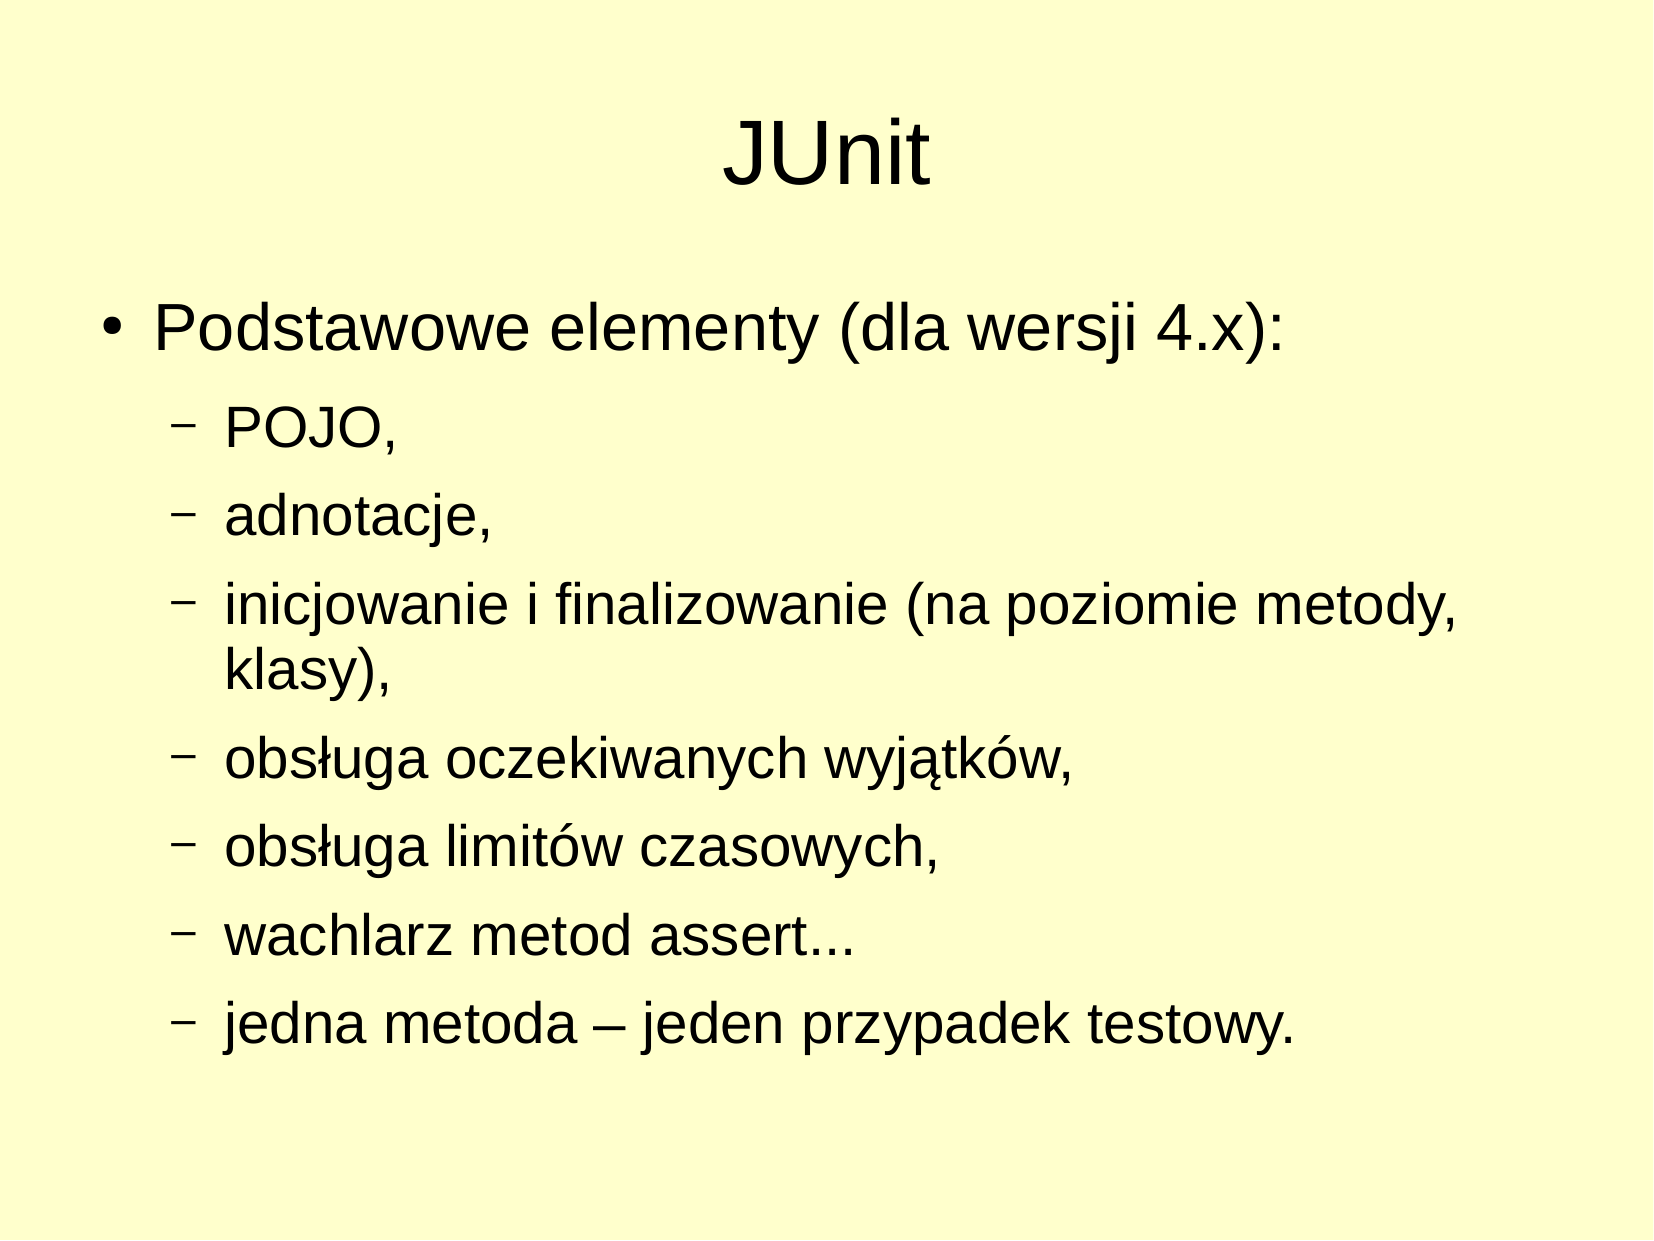

# JUnit
Podstawowe elementy (dla wersji 4.x):
POJO,
adnotacje,
inicjowanie i finalizowanie (na poziomie metody, klasy),
obsługa oczekiwanych wyjątków,
obsługa limitów czasowych,
wachlarz metod assert...
jedna metoda – jeden przypadek testowy.